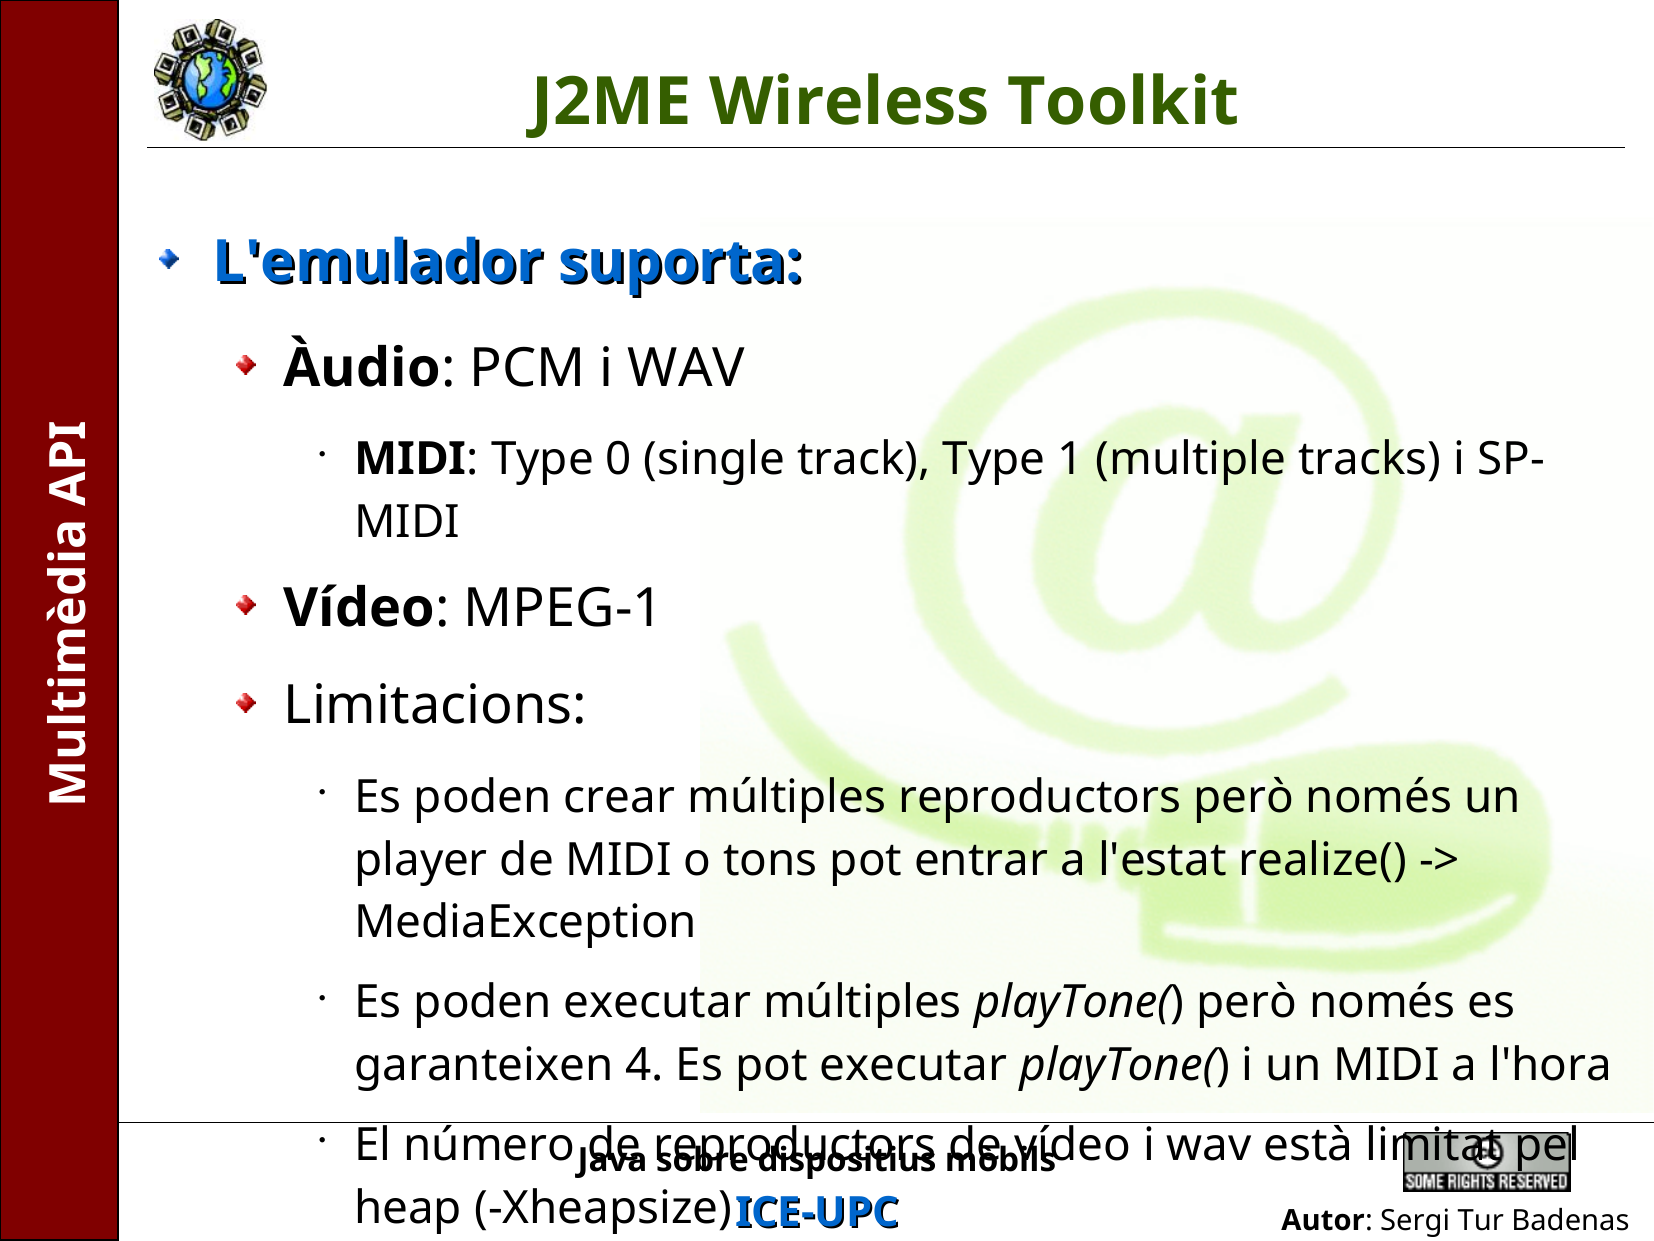

# J2ME Wireless Toolkit
L'emulador suporta:
Àudio: PCM i WAV
MIDI: Type 0 (single track), Type 1 (multiple tracks) i SP-MIDI
Vídeo: MPEG-1
Limitacions:
Es poden crear múltiples reproductors però només un player de MIDI o tons pot entrar a l'estat realize() -> MediaException
Es poden executar múltiples playTone() però només es garanteixen 4. Es pot executar playTone() i un MIDI a l'hora
El número de reproductors de vídeo i wav està limitat pel heap (-Xheapsize)
Només es pot fer una captura d'àudio simultàniament